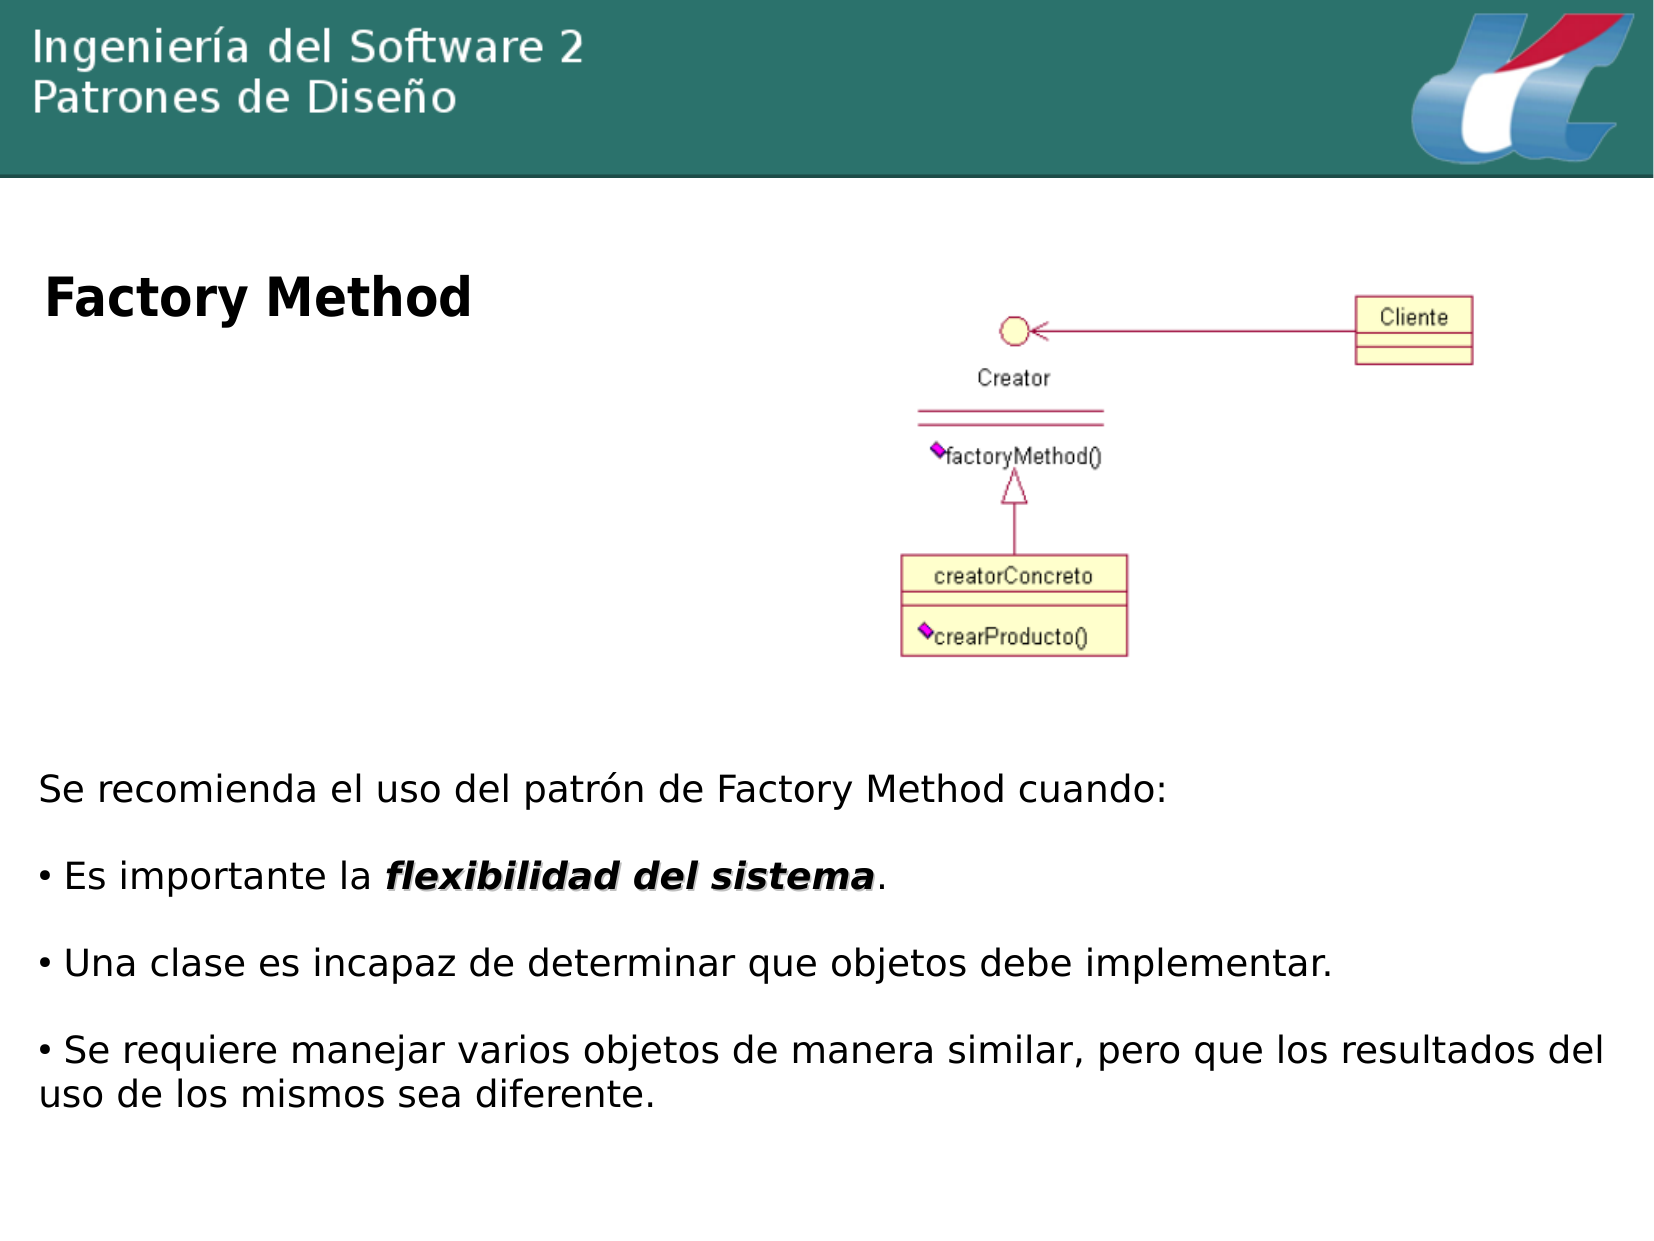

Factory Method
Se recomienda el uso del patrón de Factory Method cuando:
 Es importante la flexibilidad del sistema.
 Una clase es incapaz de determinar que objetos debe implementar.
 Se requiere manejar varios objetos de manera similar, pero que los resultados del uso de los mismos sea diferente.